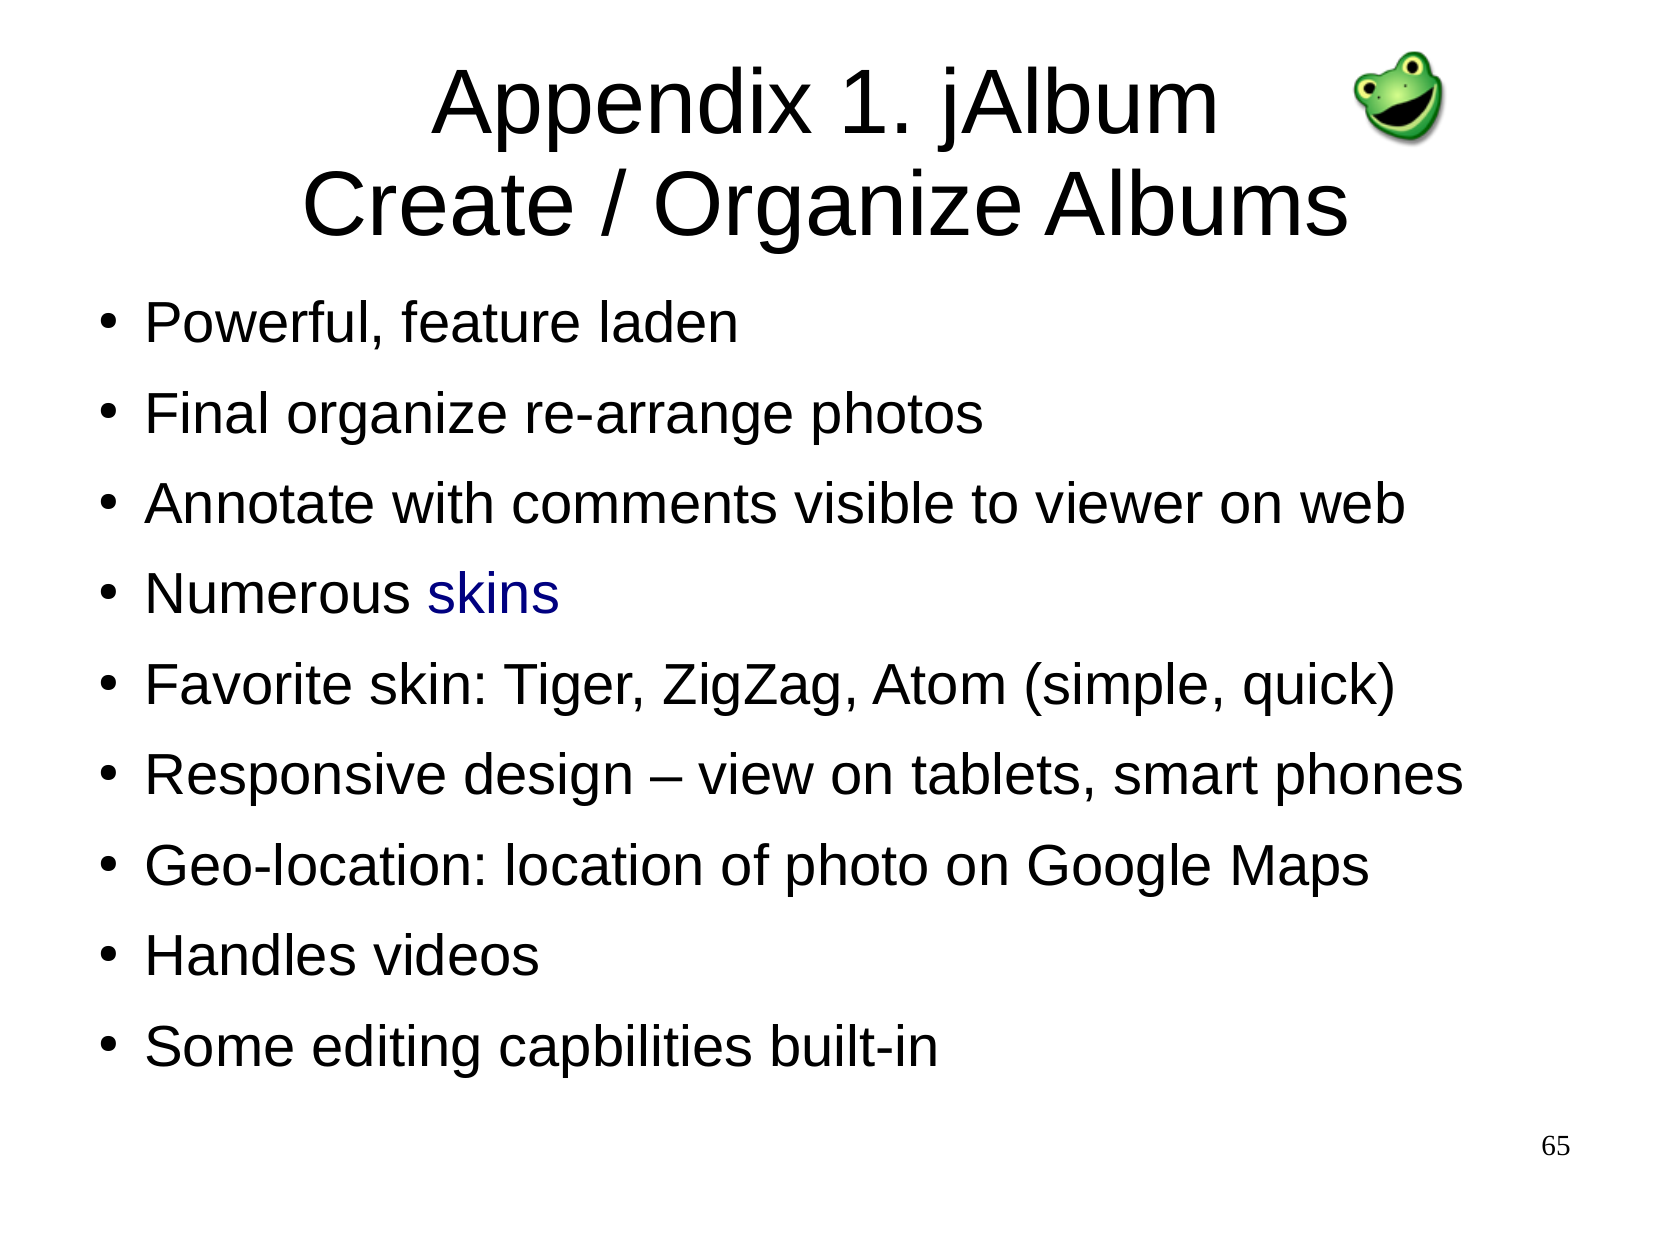

# Appendix 1. jAlbum Create / Organize Albums
Powerful, feature laden
Final organize re-arrange photos
Annotate with comments visible to viewer on web
Numerous skins
Favorite skin: Tiger, ZigZag, Atom (simple, quick)
Responsive design – view on tablets, smart phones
Geo-location: location of photo on Google Maps
Handles videos
Some editing capbilities built-in
65